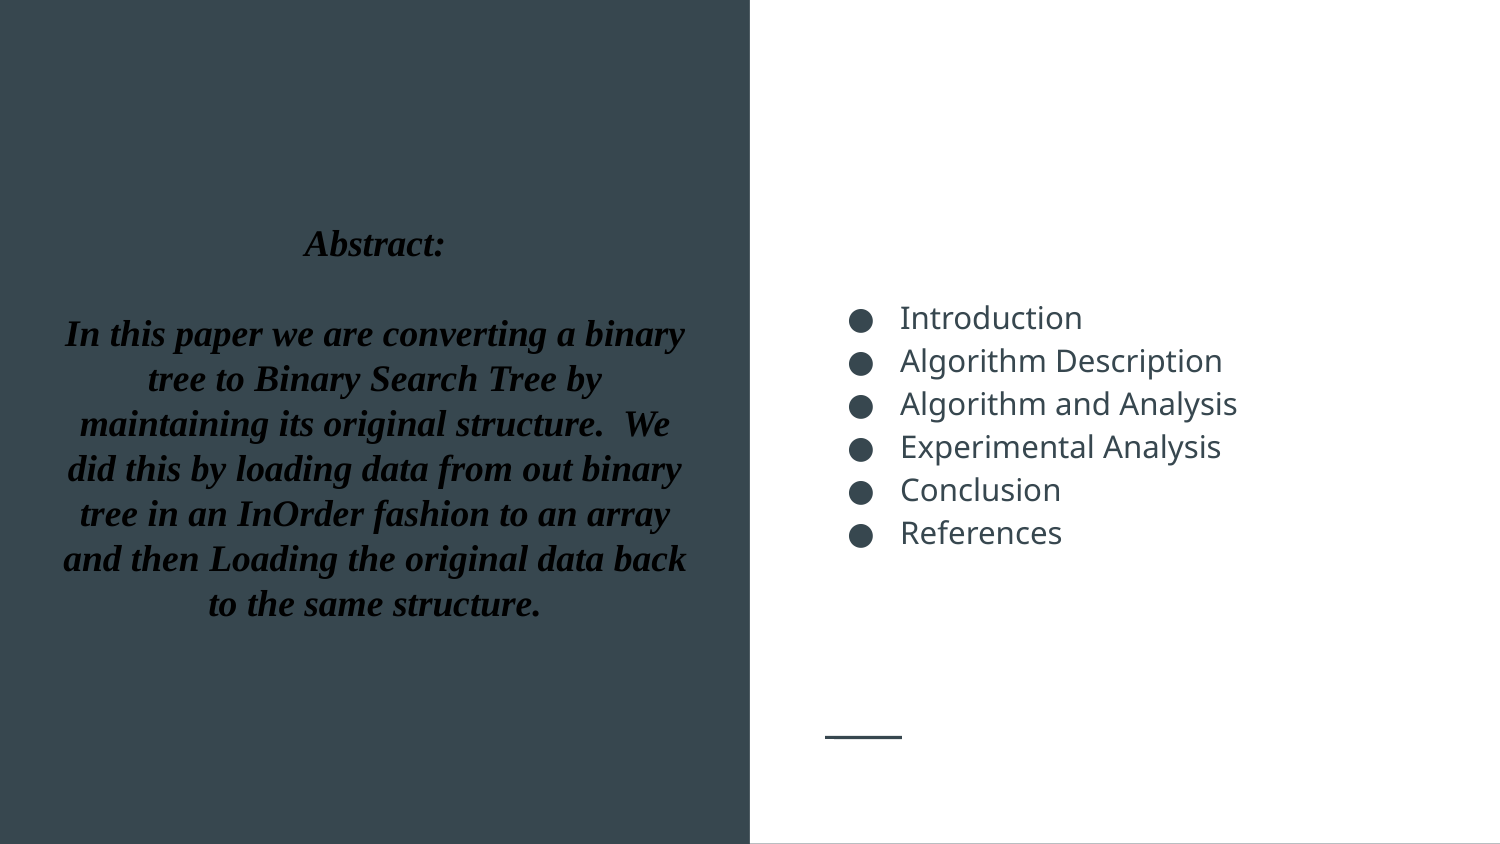

Introduction
Algorithm Description
Algorithm and Analysis
Experimental Analysis
Conclusion
References
# Abstract: In this paper we are converting a binary tree to Binary Search Tree by maintaining its original structure. We did this by loading data from out binary tree in an InOrder fashion to an array and then Loading the original data back to the same structure.